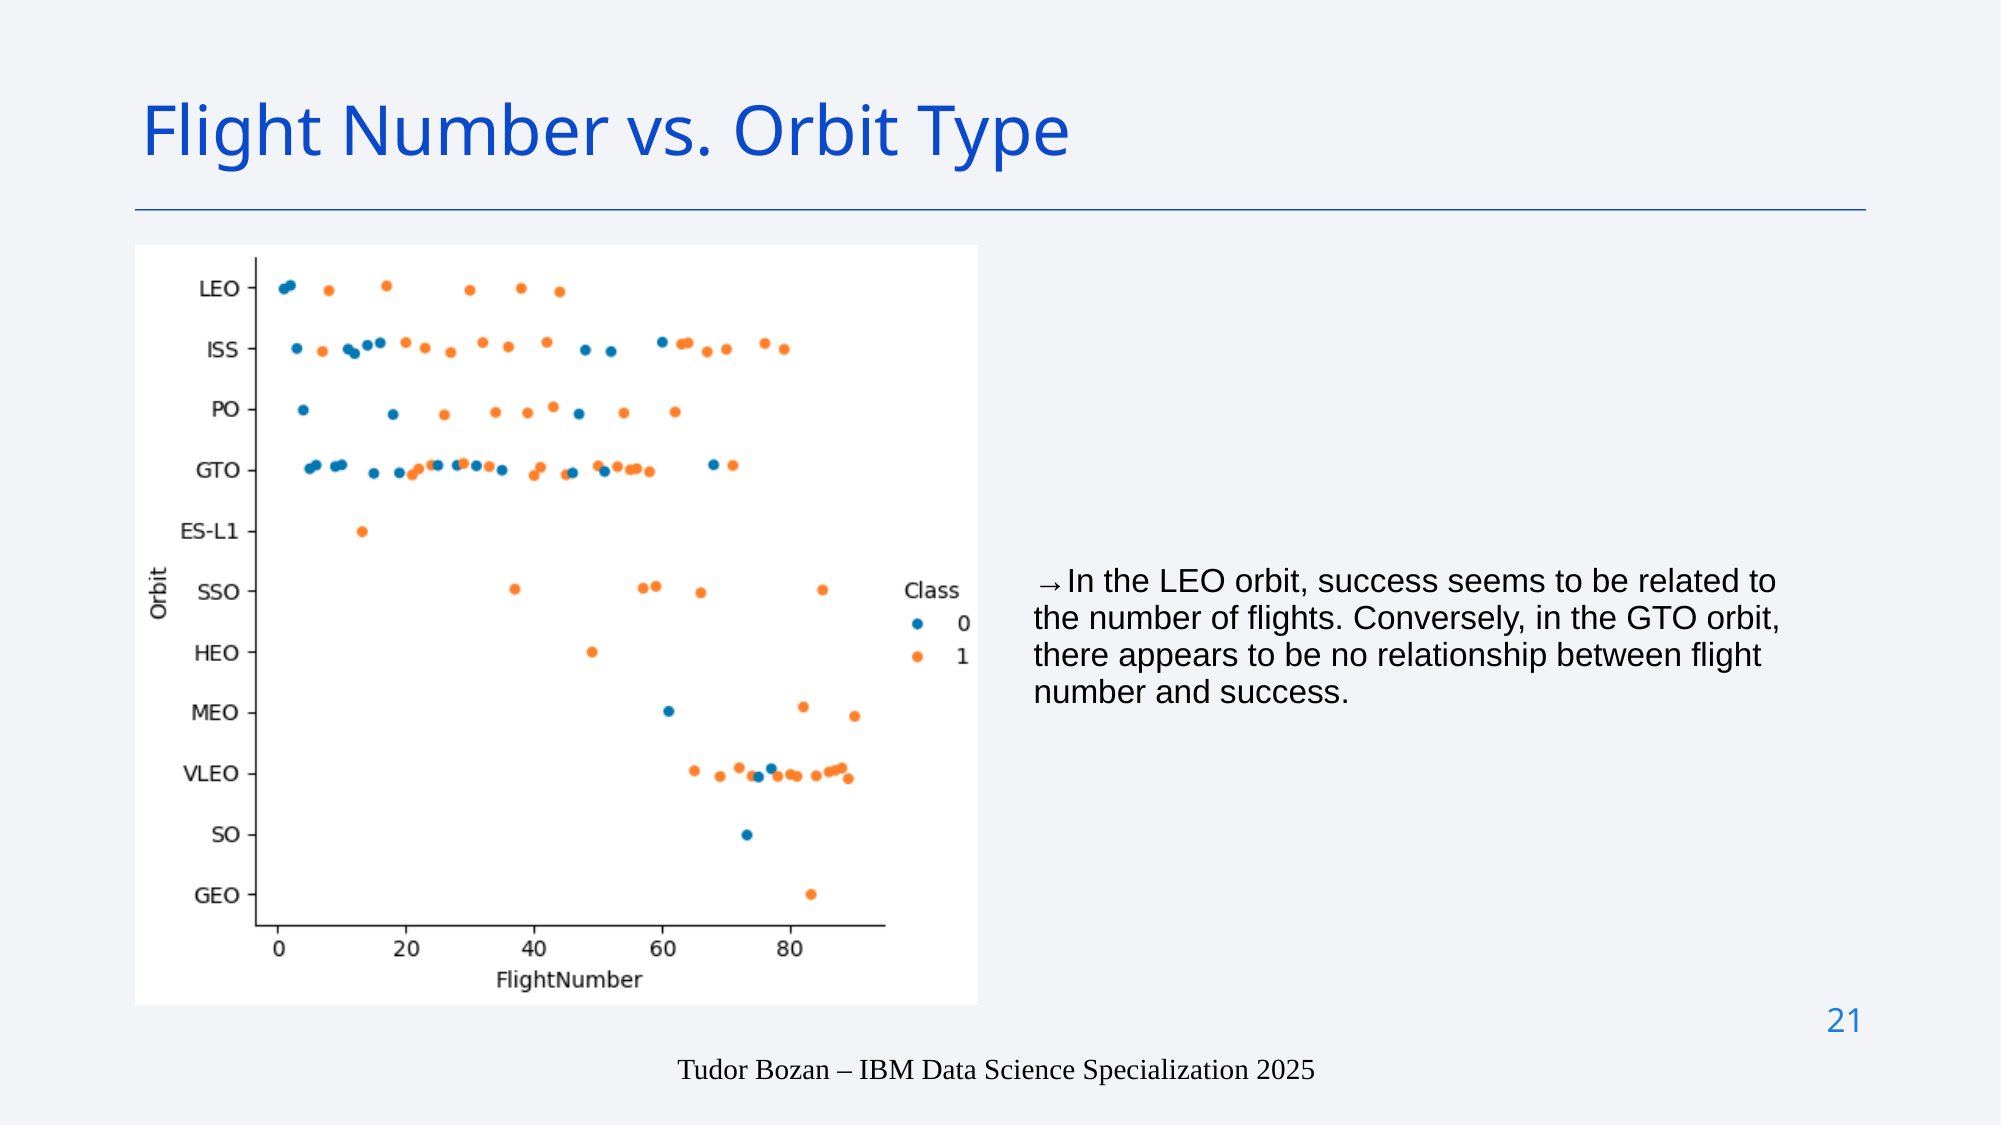

Flight Number vs. Orbit Type
→In the LEO orbit, success seems to be related to the number of flights. Conversely, in the GTO orbit, there appears to be no relationship between flight number and success.